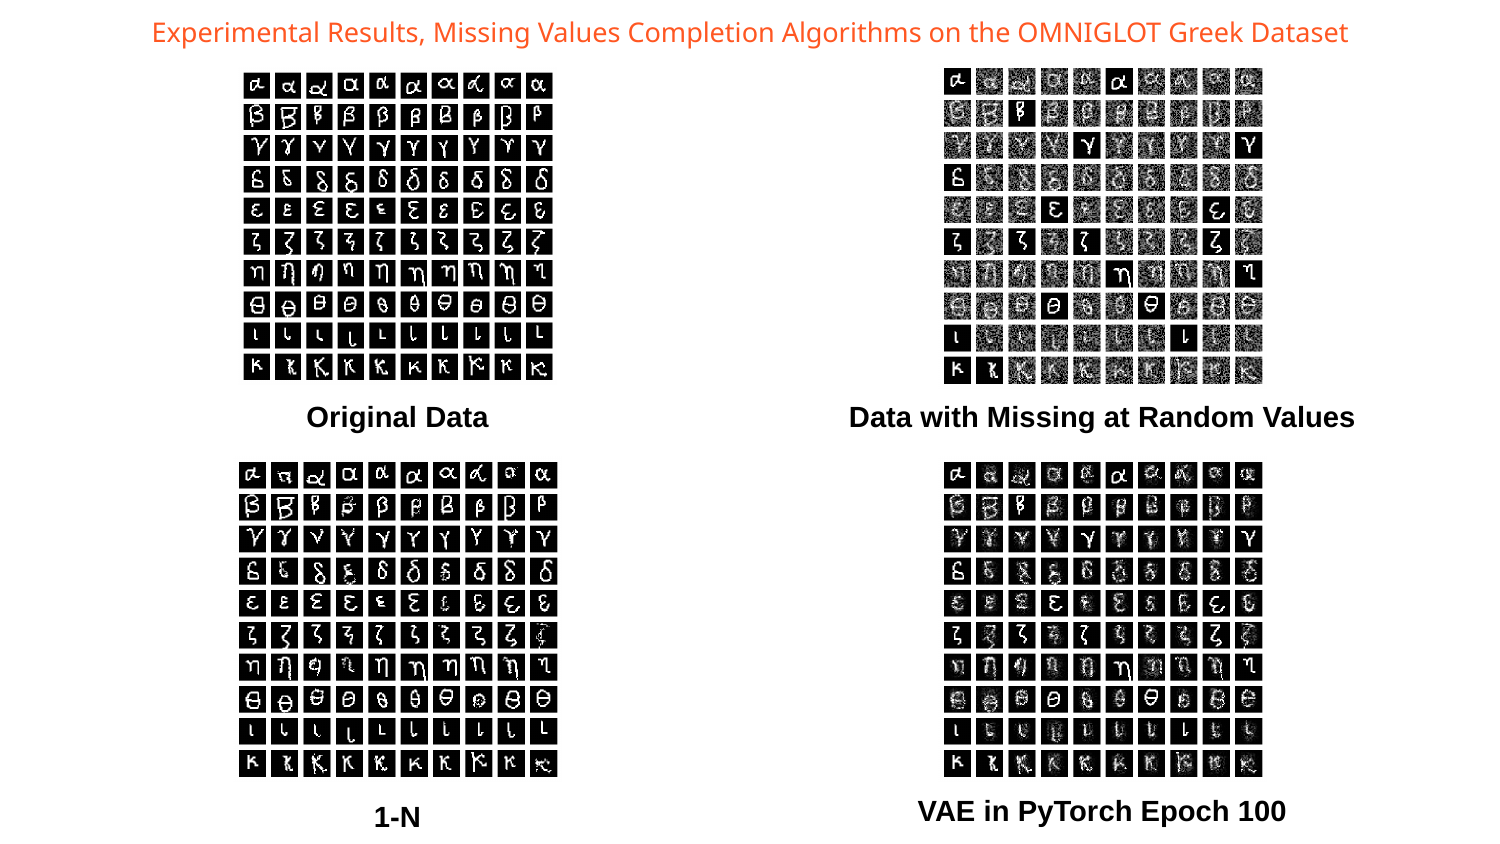

# Experimental Results, Missing Values Completion Algorithms on the OMNIGLOT Greek Dataset
Original Data
Data with Missing at Random Values
VAE in PyTorch Epoch 100
1-N